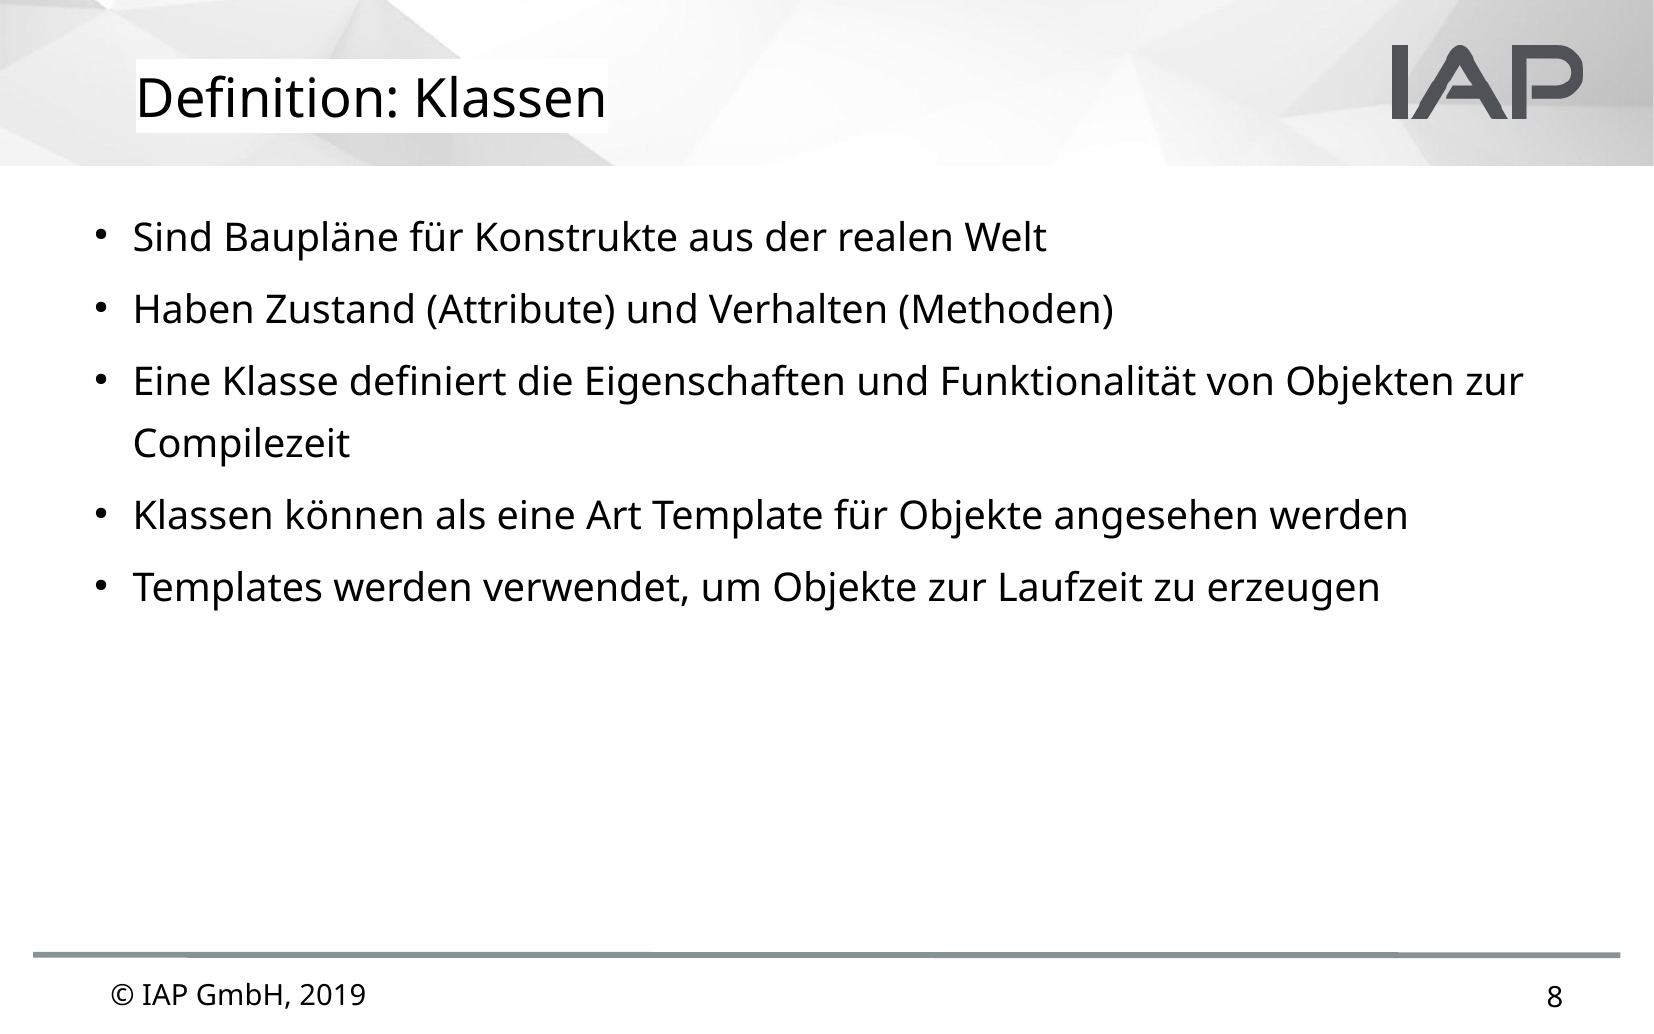

# Definition: Klassen
Sind Baupläne für Konstrukte aus der realen Welt
Haben Zustand (Attribute) und Verhalten (Methoden)
Eine Klasse definiert die Eigenschaften und Funktionalität von Objekten zur Compilezeit
Klassen können als eine Art Template für Objekte angesehen werden
Templates werden verwendet, um Objekte zur Laufzeit zu erzeugen
© IAP GmbH, 2019
8